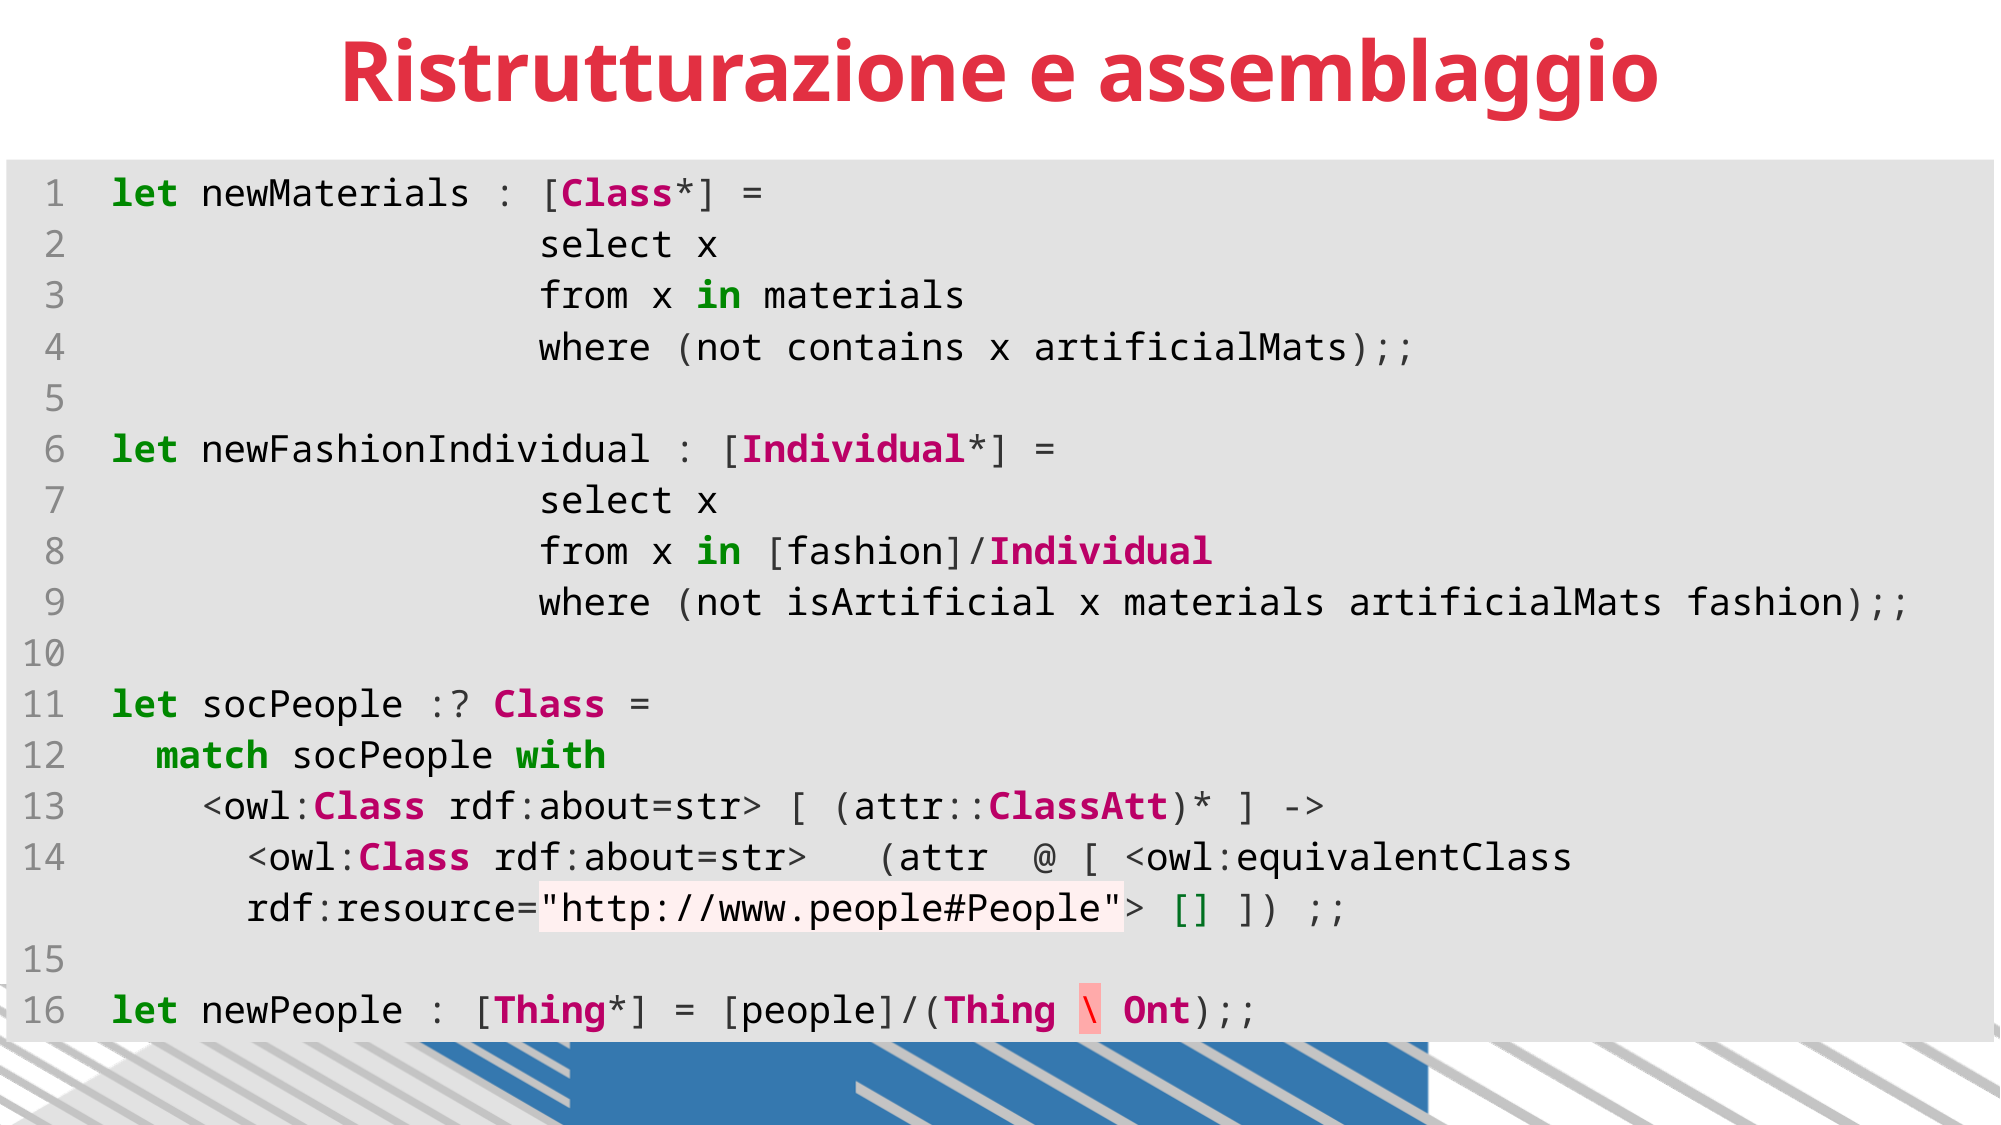

# Ristrutturazione e assemblaggio
 1 let newMaterials : [Class*] =
 2 select x
 3 from x in materials
 4 where (not contains x artificialMats);;
 5
 6 let newFashionIndividual : [Individual*] =
 7 select x
 8 from x in [fashion]/Individual
 9 where (not isArtificial x materials artificialMats fashion);;
10
11 let socPeople :? Class =
12 match socPeople with
13 <owl:Class rdf:about=str> [ (attr::ClassAtt)* ] ->
14 <owl:Class rdf:about=str> (attr @ [ <owl:equivalentClass rdf:resource="http://www.people#People"> [] ]) ;;
15
16 let newPeople : [Thing*] = [people]/(Thing \ Ont);;